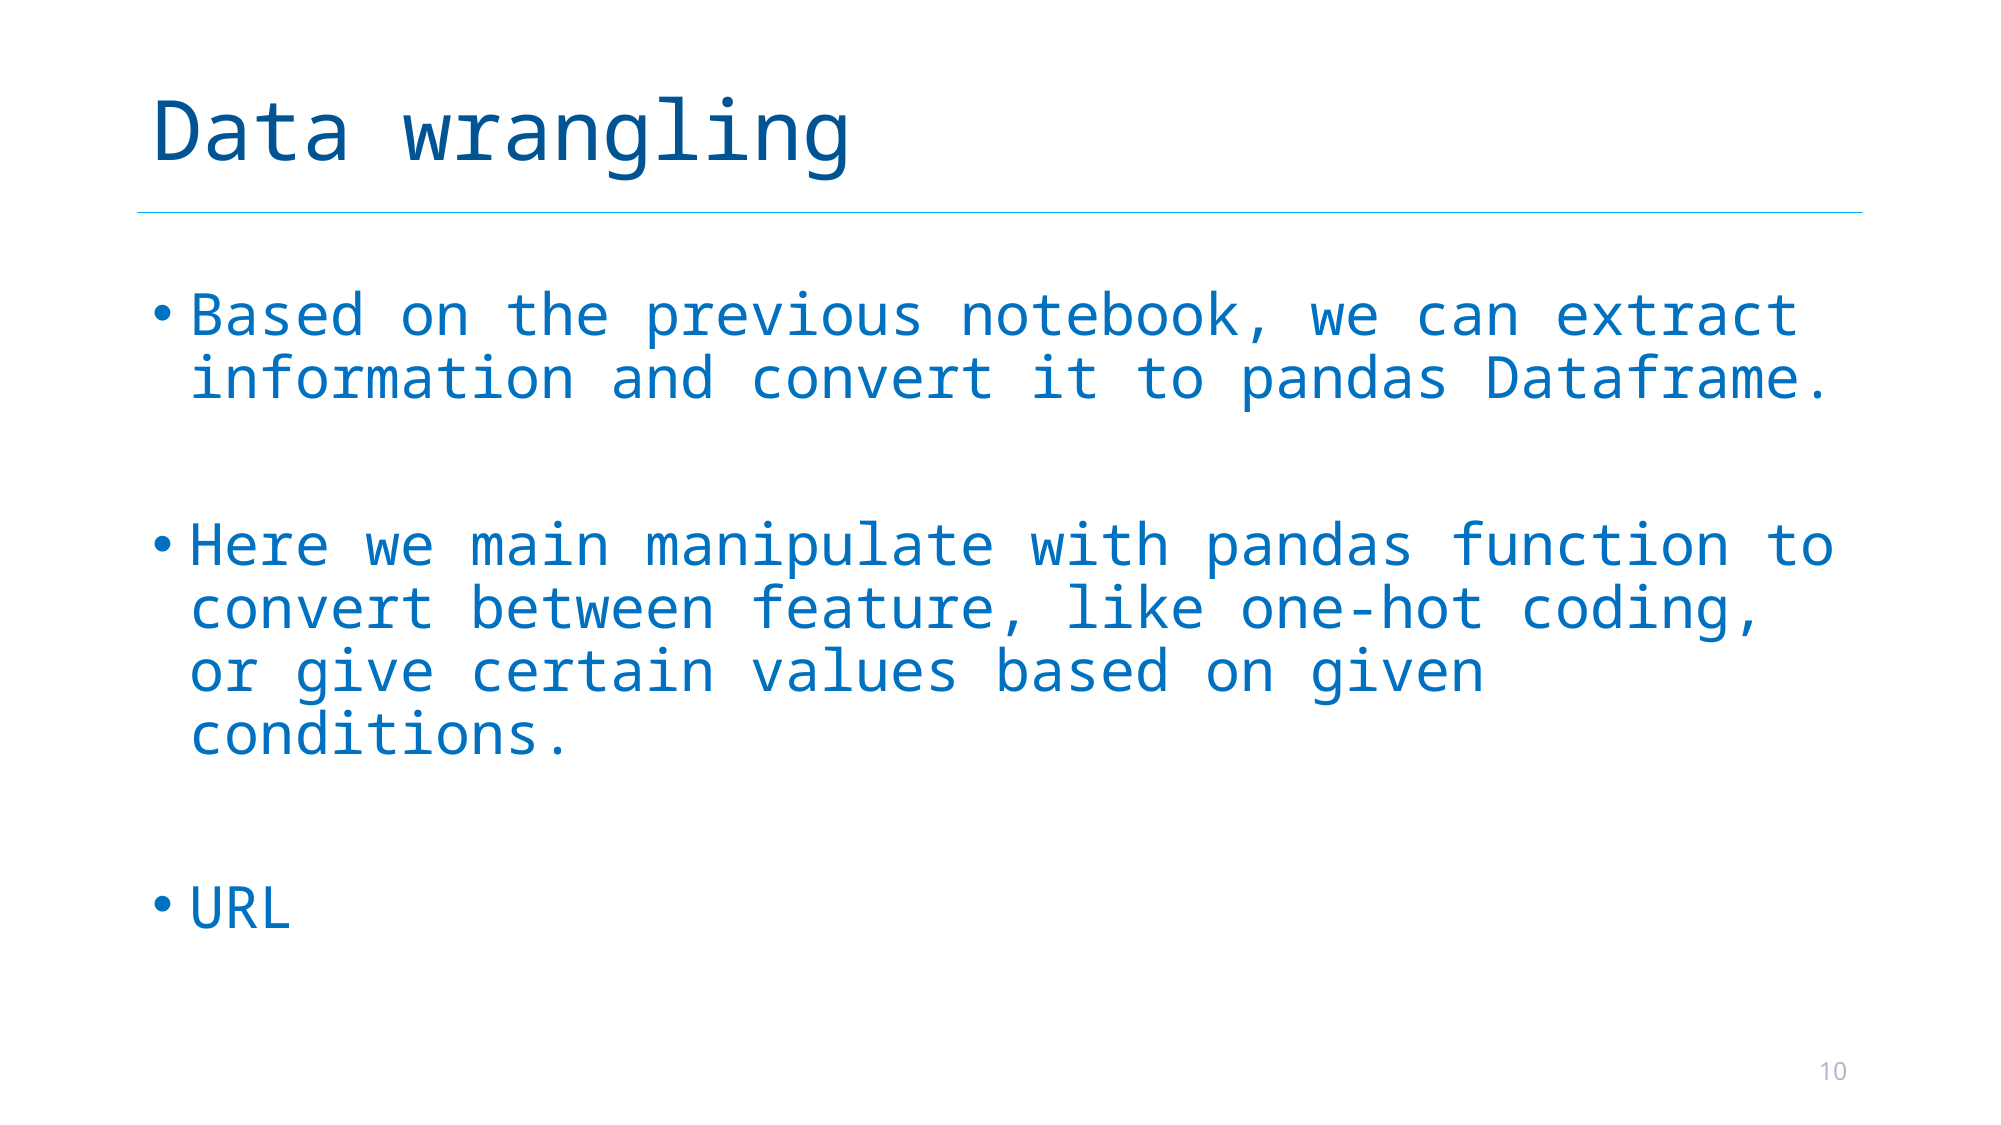

# Data wrangling
Based on the previous notebook, we can extract information and convert it to pandas Dataframe.
Here we main manipulate with pandas function to convert between feature, like one-hot coding, or give certain values based on given conditions.
URL